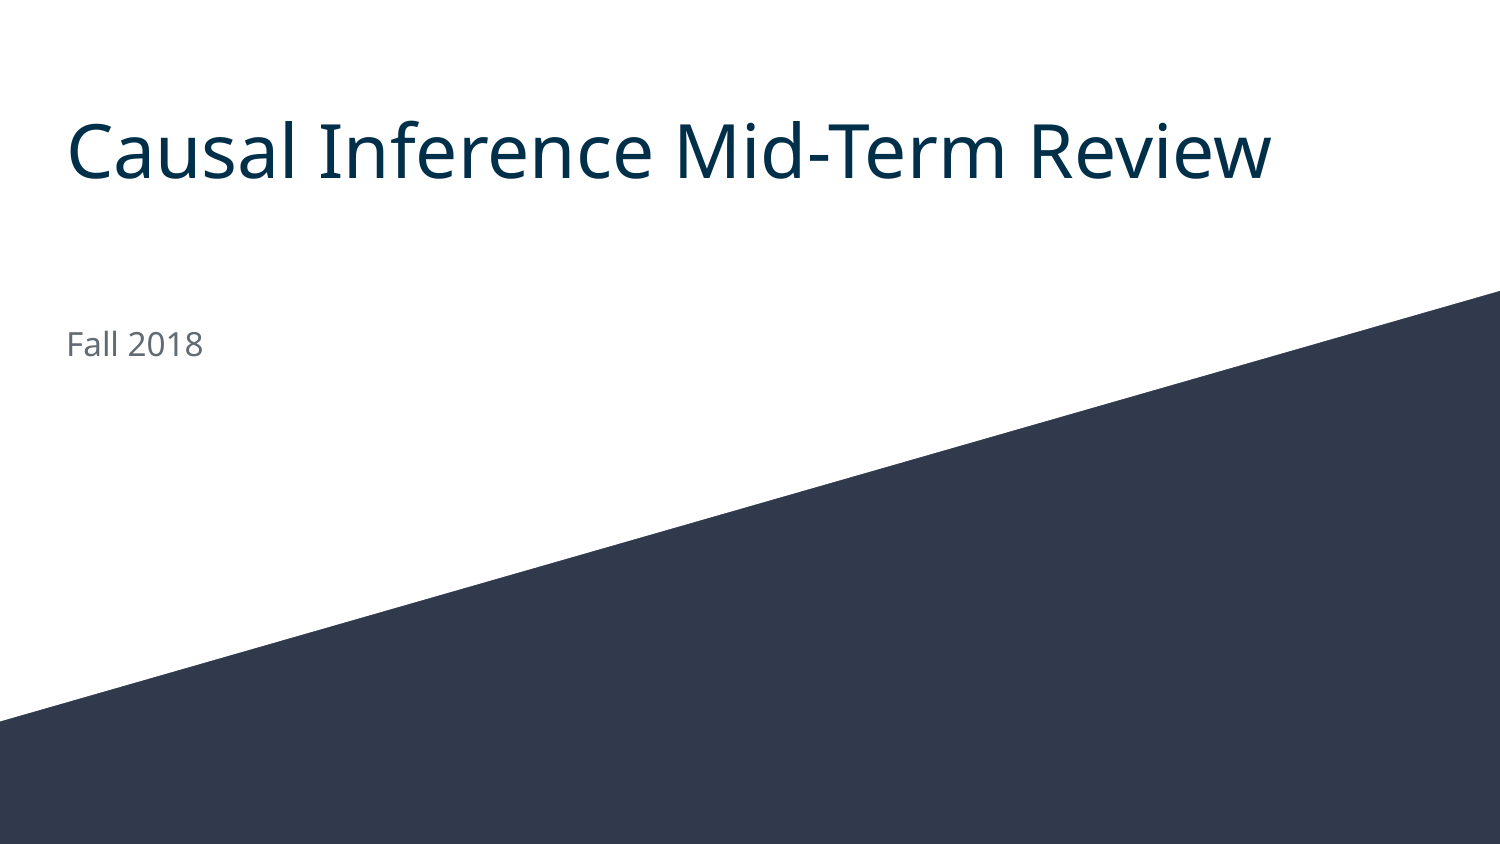

# Causal Inference Mid-Term Review
Fall 2018